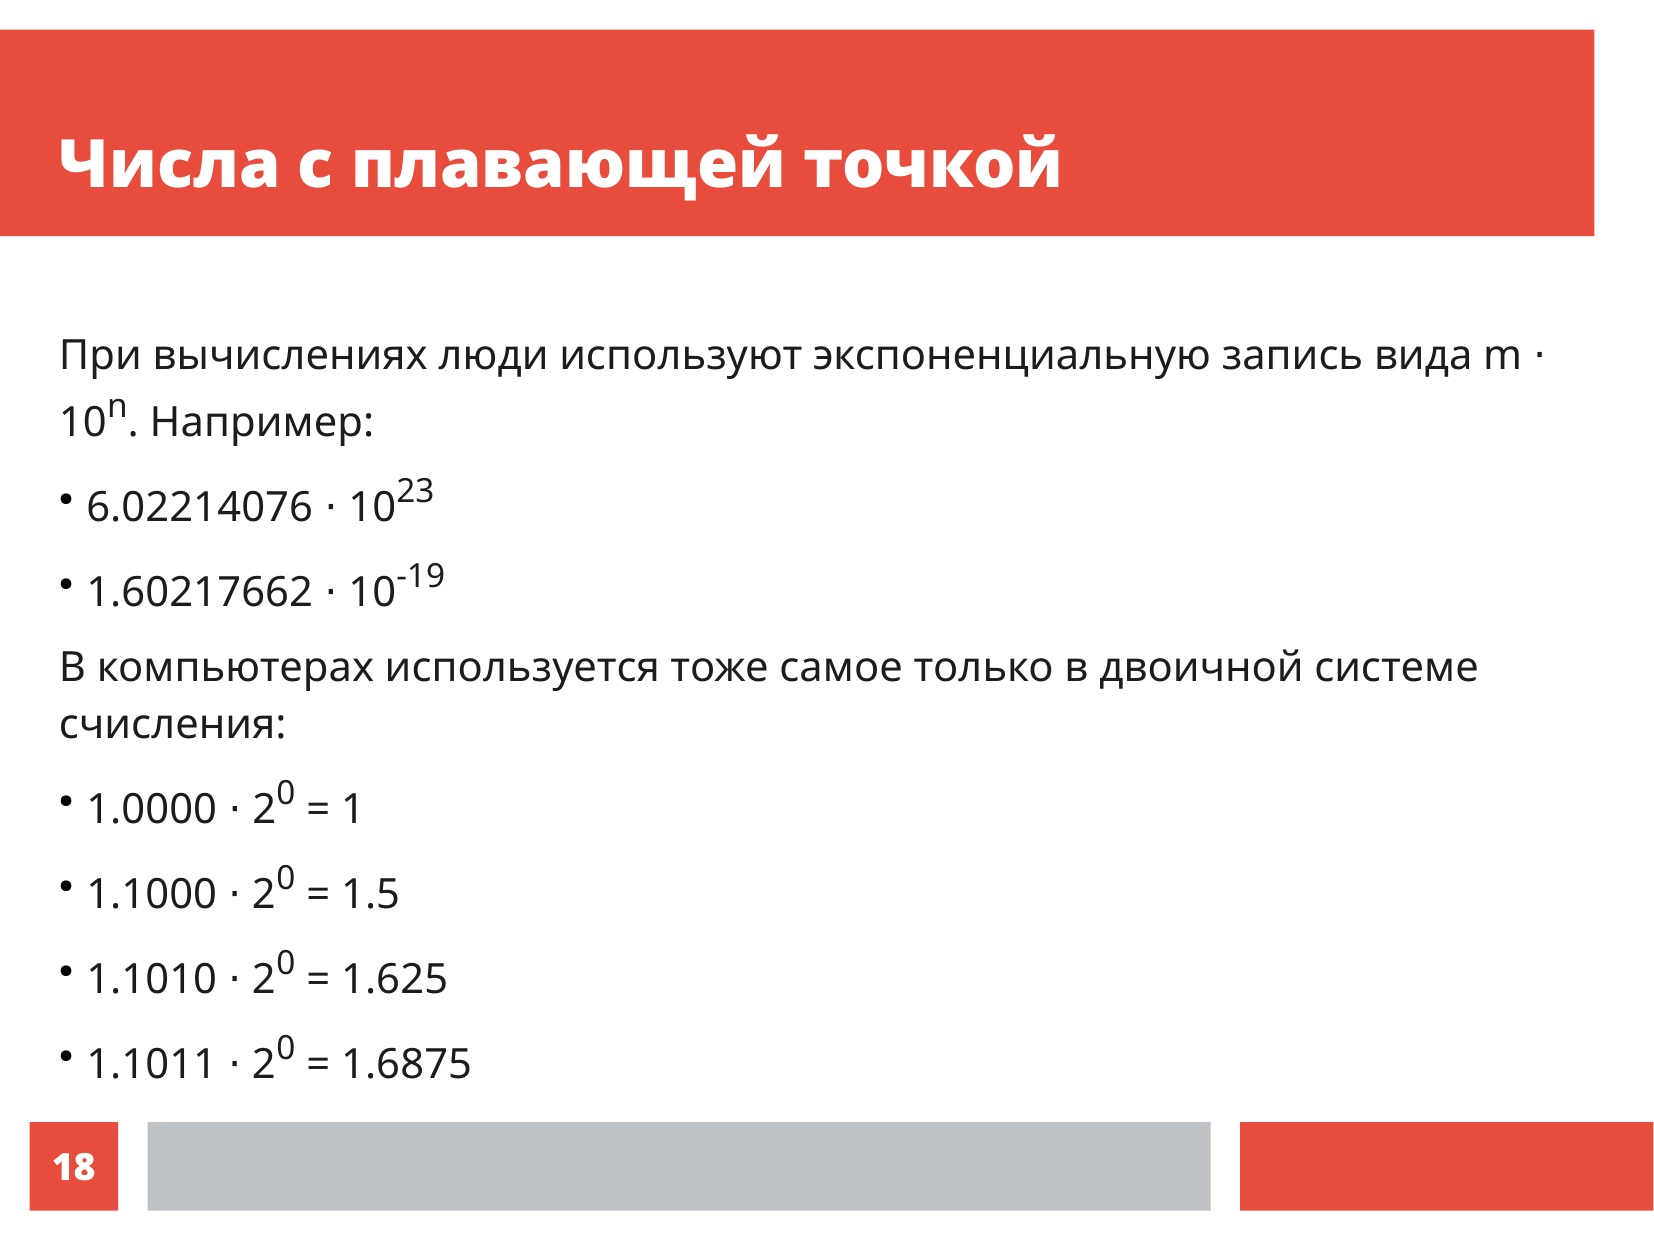

# Числа с плавающей точкой
При вычислениях люди используют экспоненциальную запись вида m ⋅ 10n. Например:
6.02214076 ⋅ 1023
1.60217662 ⋅ 10-19
В компьютерах используется тоже самое только в двоичной системе счисления:
1.0000 ⋅ 20 = 1
1.1000 ⋅ 20 = 1.5
1.1010 ⋅ 20 = 1.625
1.1011 ⋅ 20 = 1.6875
18